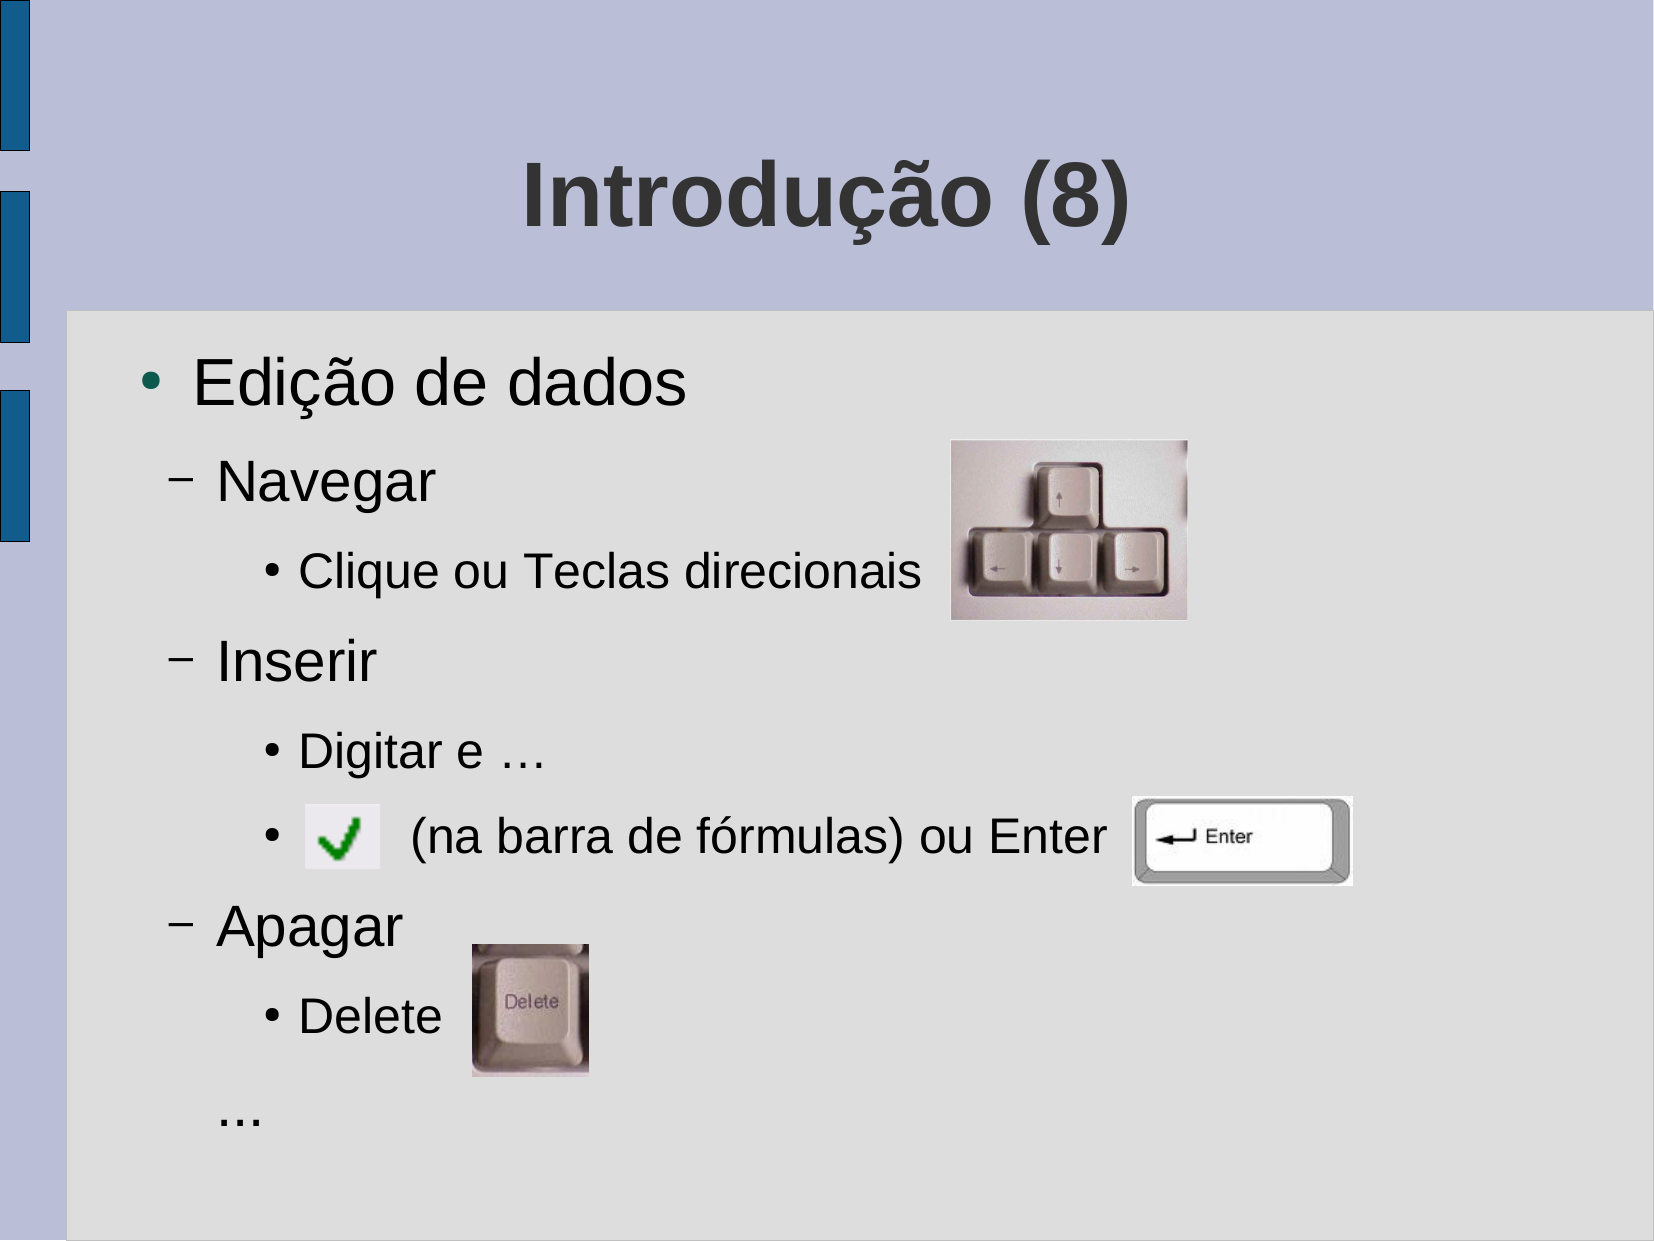

# Introdução (8)
Edição de dados
Navegar
Clique ou Teclas direcionais
Inserir
Digitar e …
 (na barra de fórmulas) ou Enter
Apagar
Delete
...